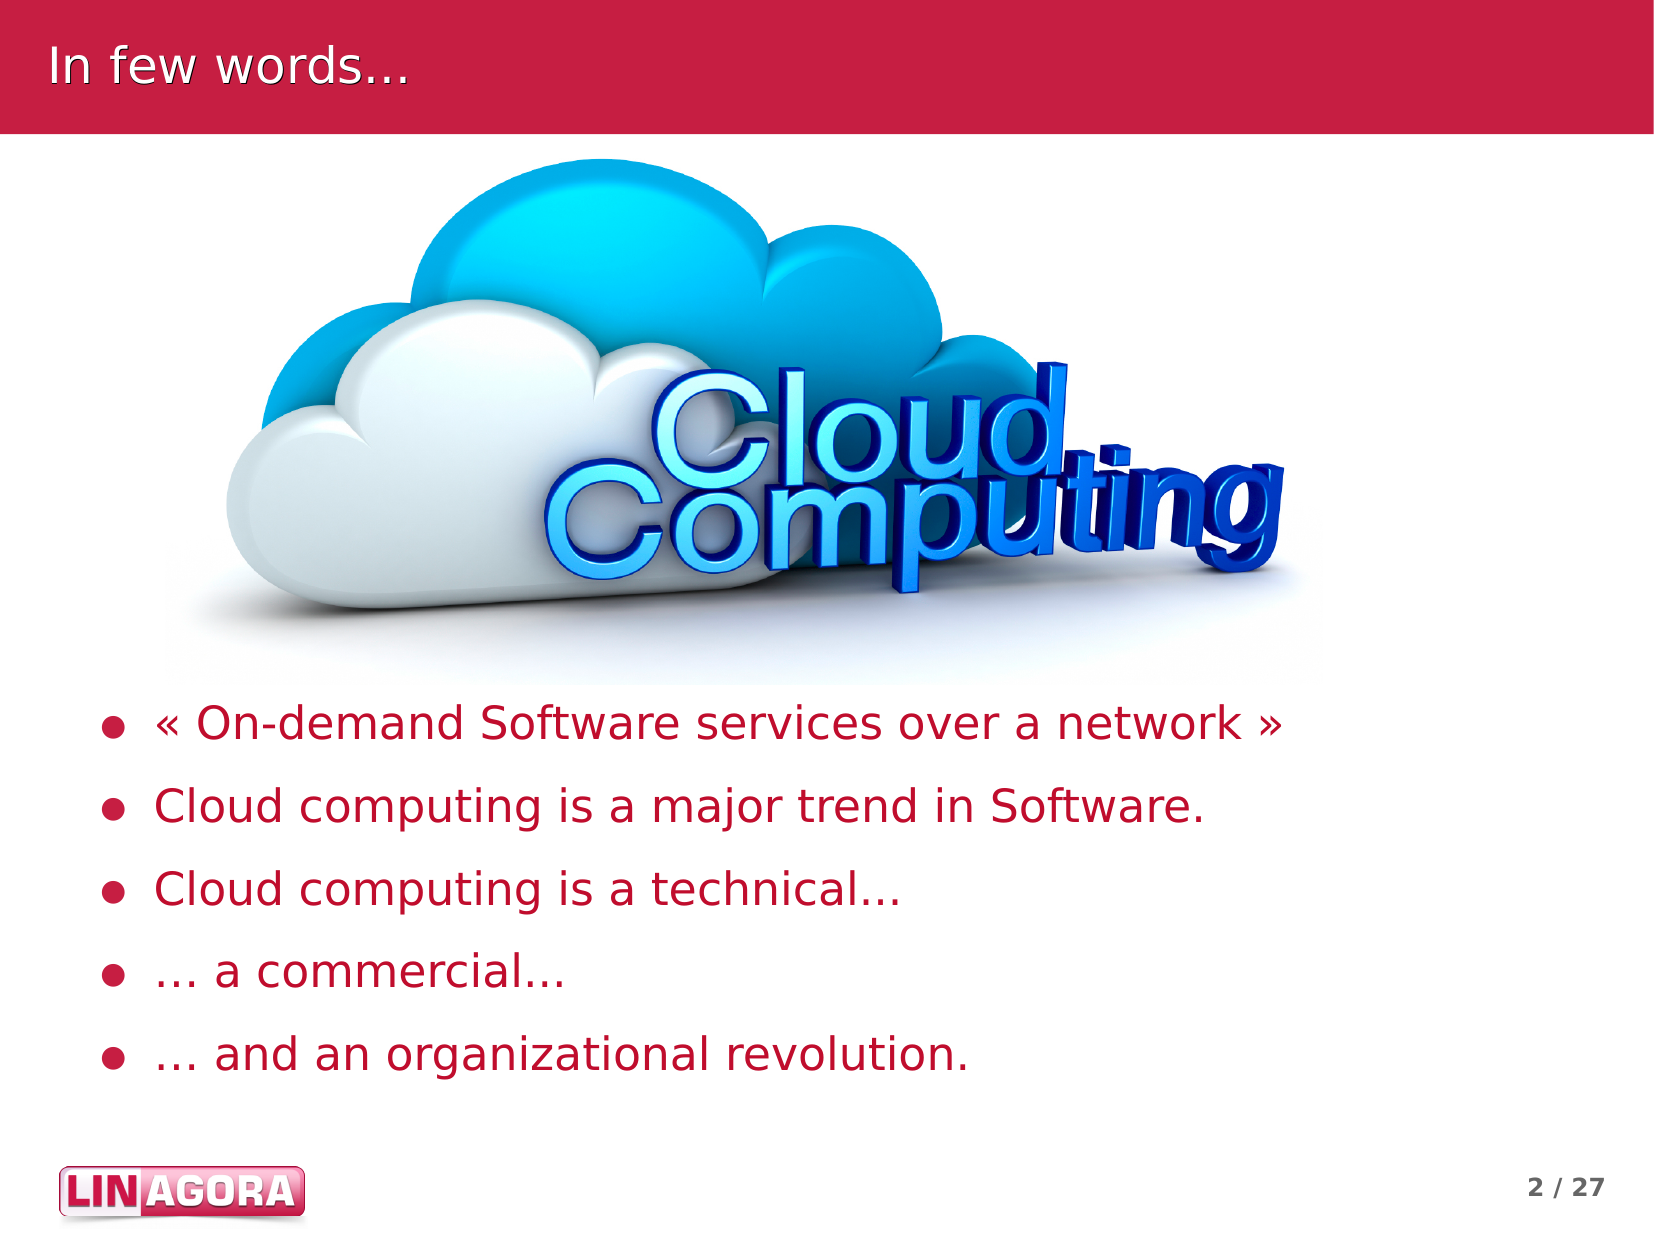

# In few words...
« On-demand Software services over a network »
Cloud computing is a major trend in Software.
Cloud computing is a technical...
… a commercial...
… and an organizational revolution.